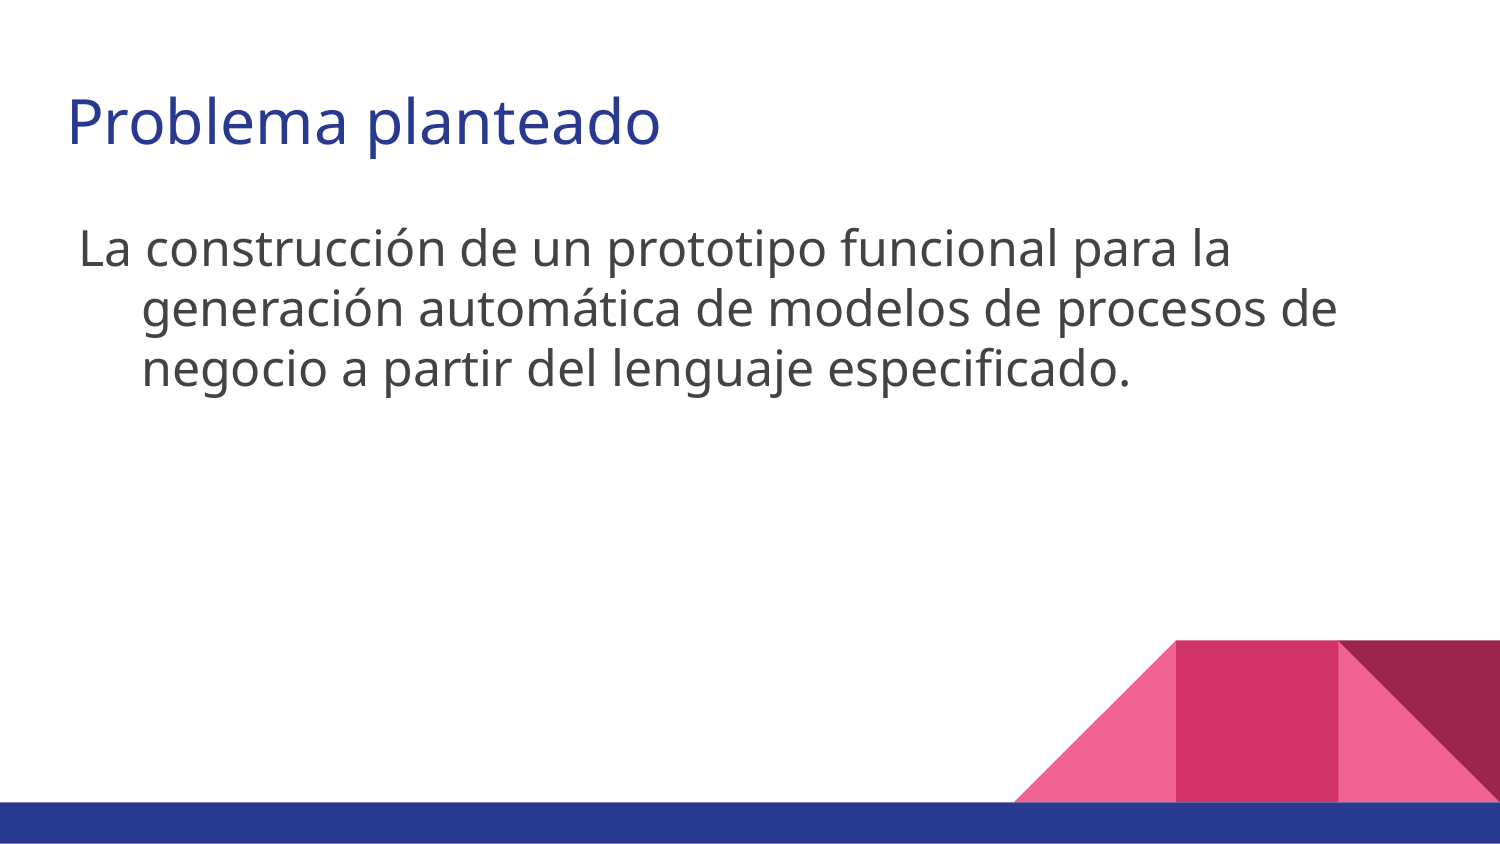

# Problema planteado
La construcción de un prototipo funcional para la generación automática de modelos de procesos de negocio a partir del lenguaje especificado.